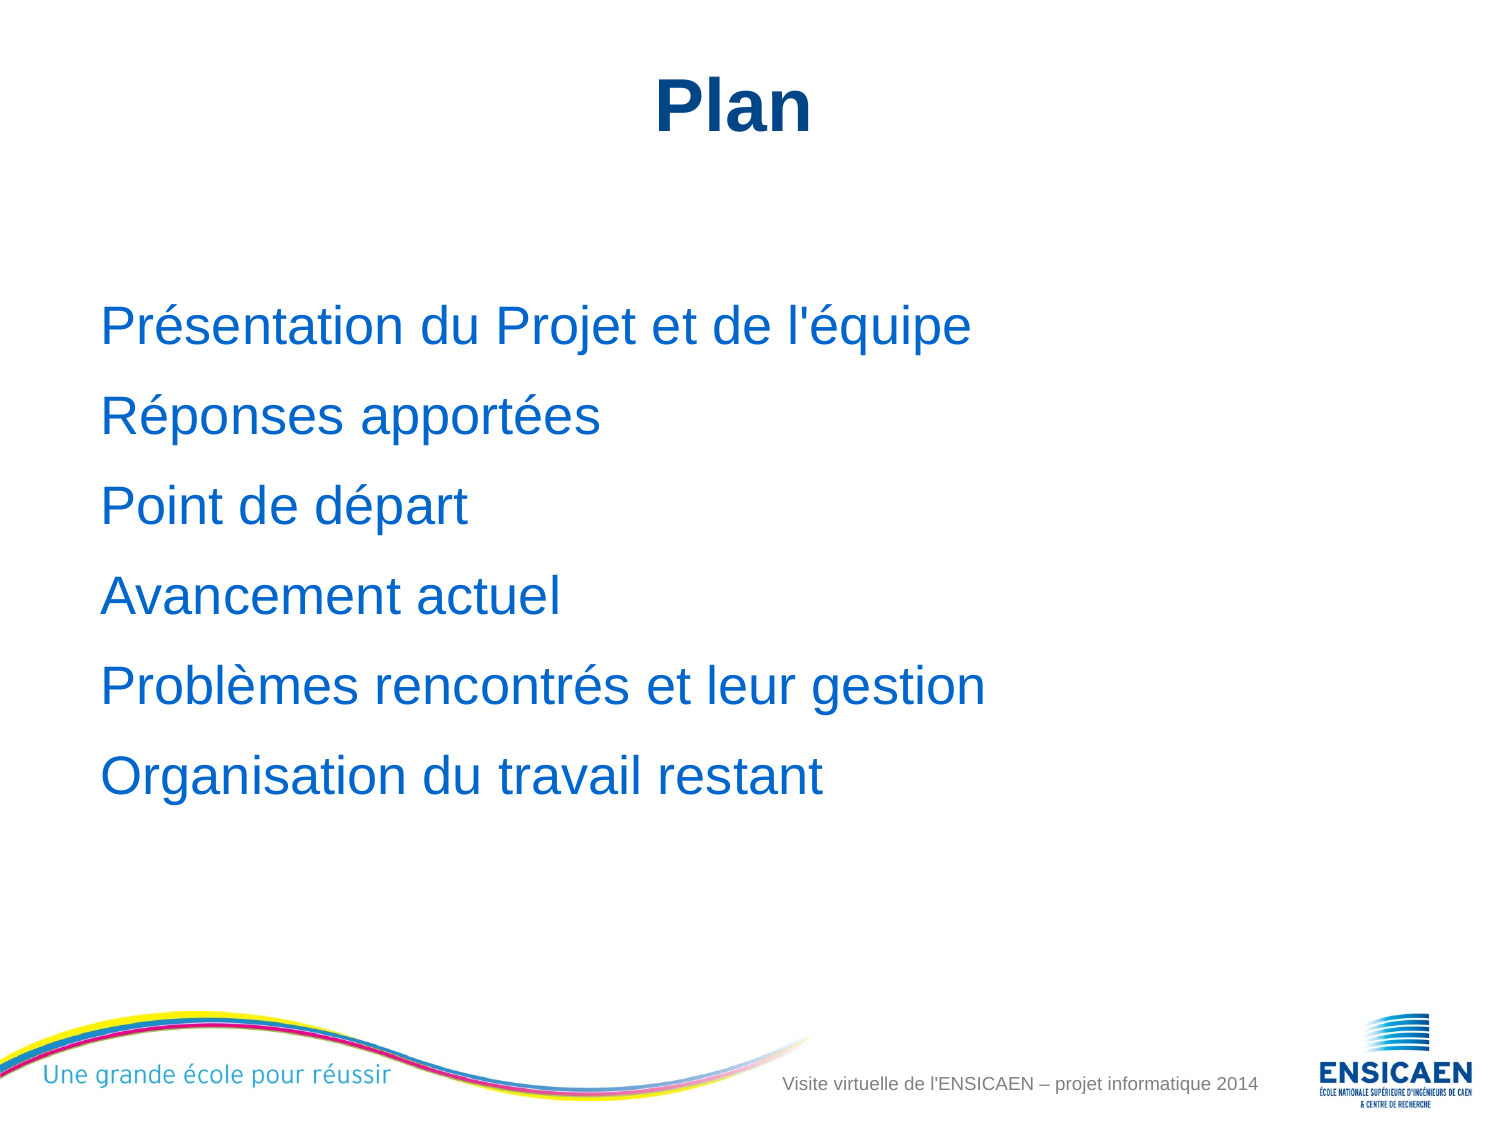

# Plan
Présentation du Projet et de l'équipe
Réponses apportées
Point de départ
Avancement actuel
Problèmes rencontrés et leur gestion
Organisation du travail restant
Visite virtuelle de l'ENSICAEN – projet informatique 2014